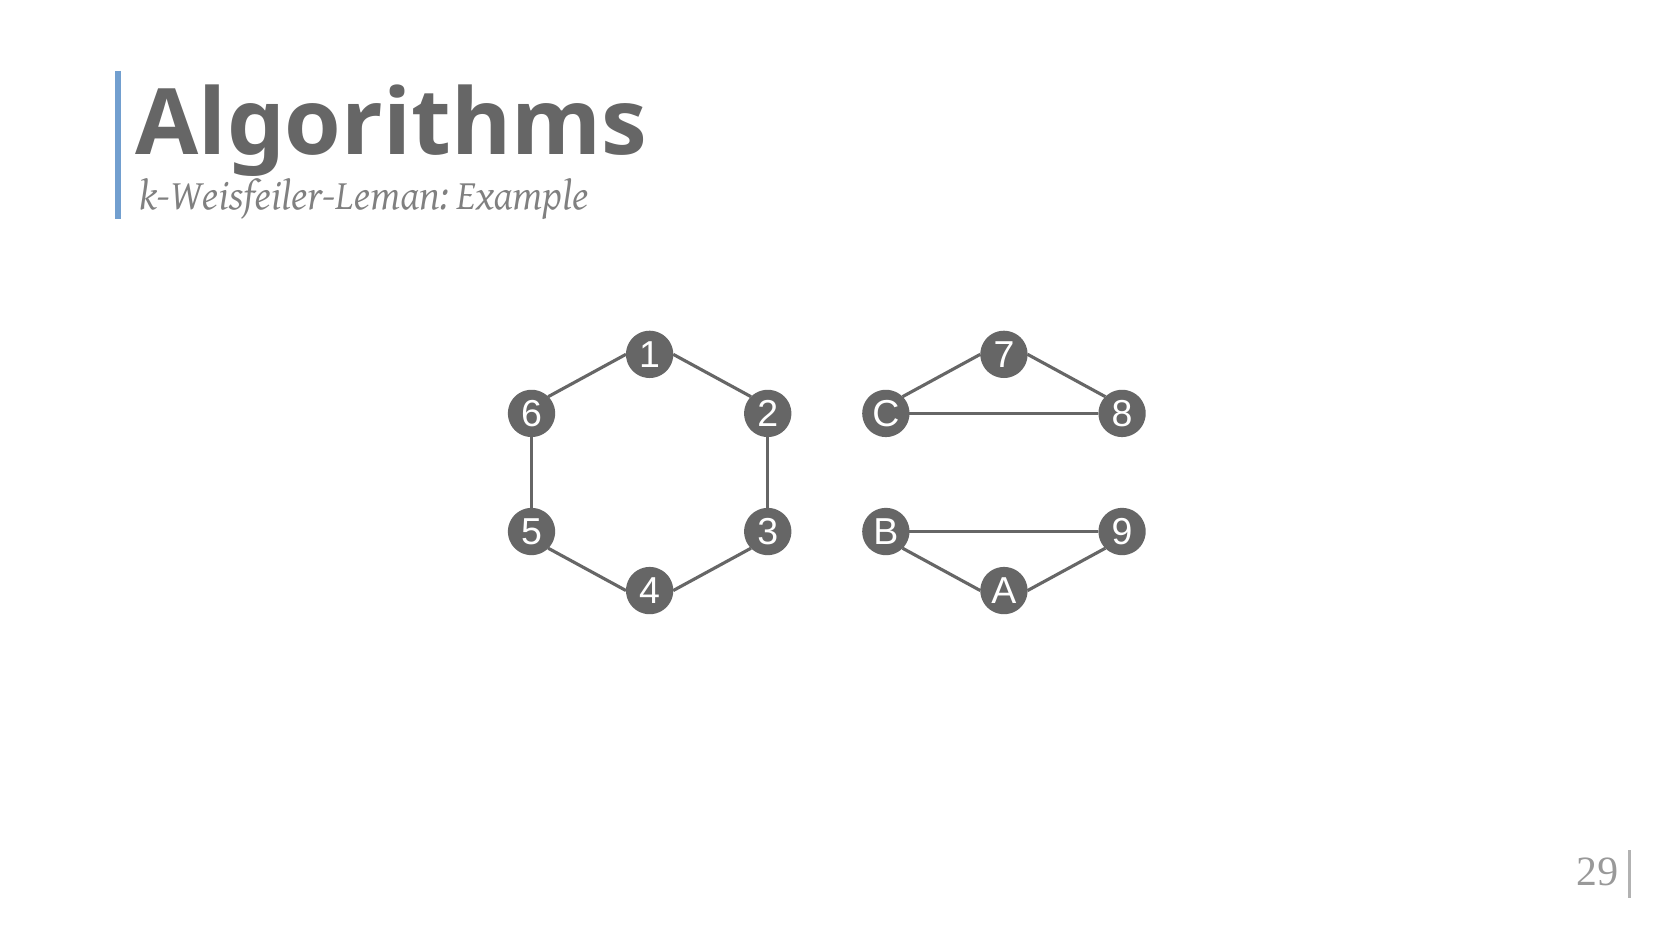

# Algorithms
k-Weisfeiler-Leman: Example
1
7
6
2
C
8
5
3
B
9
4
A
29